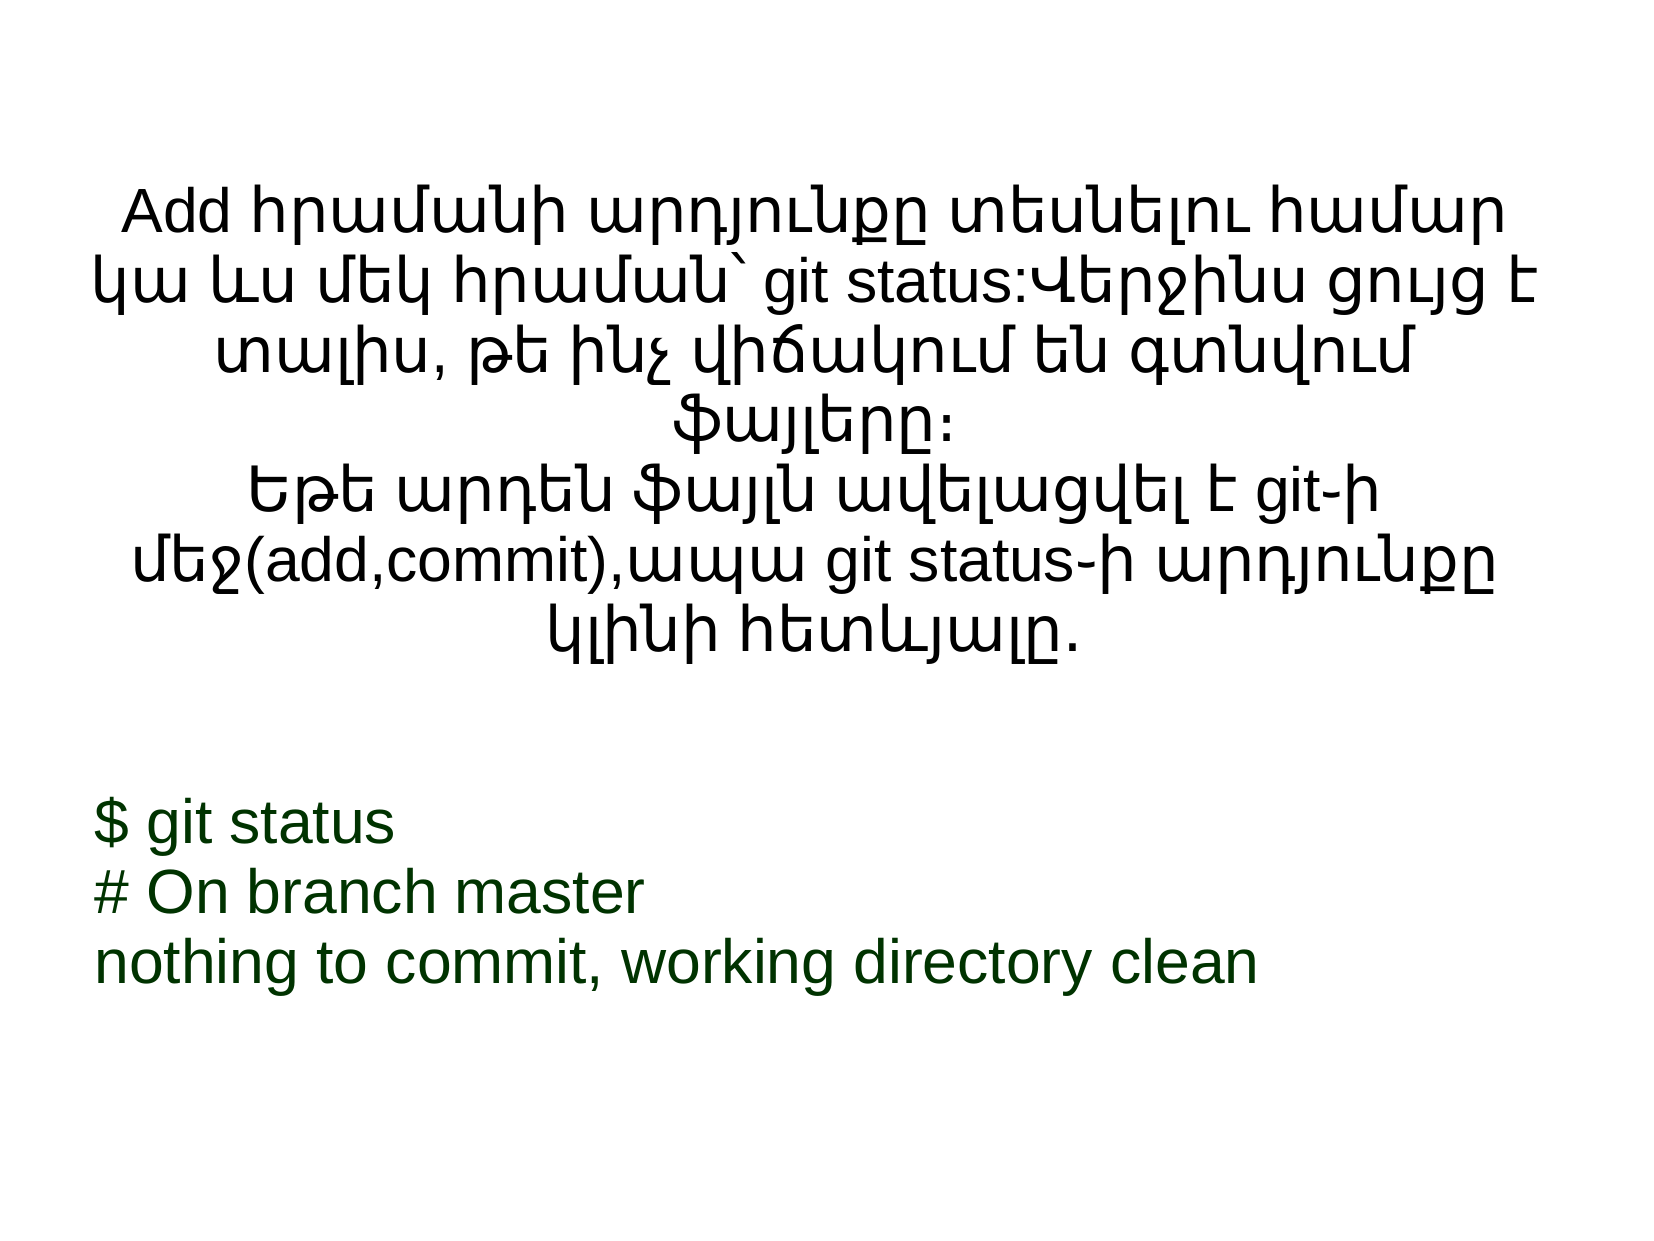

# Add հրամանի արդյունքը տեսնելու համար կա ևս մեկ հրաման՝ git status:Վերջինս ցույց է տալիս, թե ինչ վիճակում են գտնվում ֆայլերը։ Եթե արդեն ֆայլն ավելացվել է git֊ի մեջ(add,commit),ապա git status֊ի արդյունքը կլինի հետևյալը․
$ git status
# On branch master
nothing to commit, working directory clean